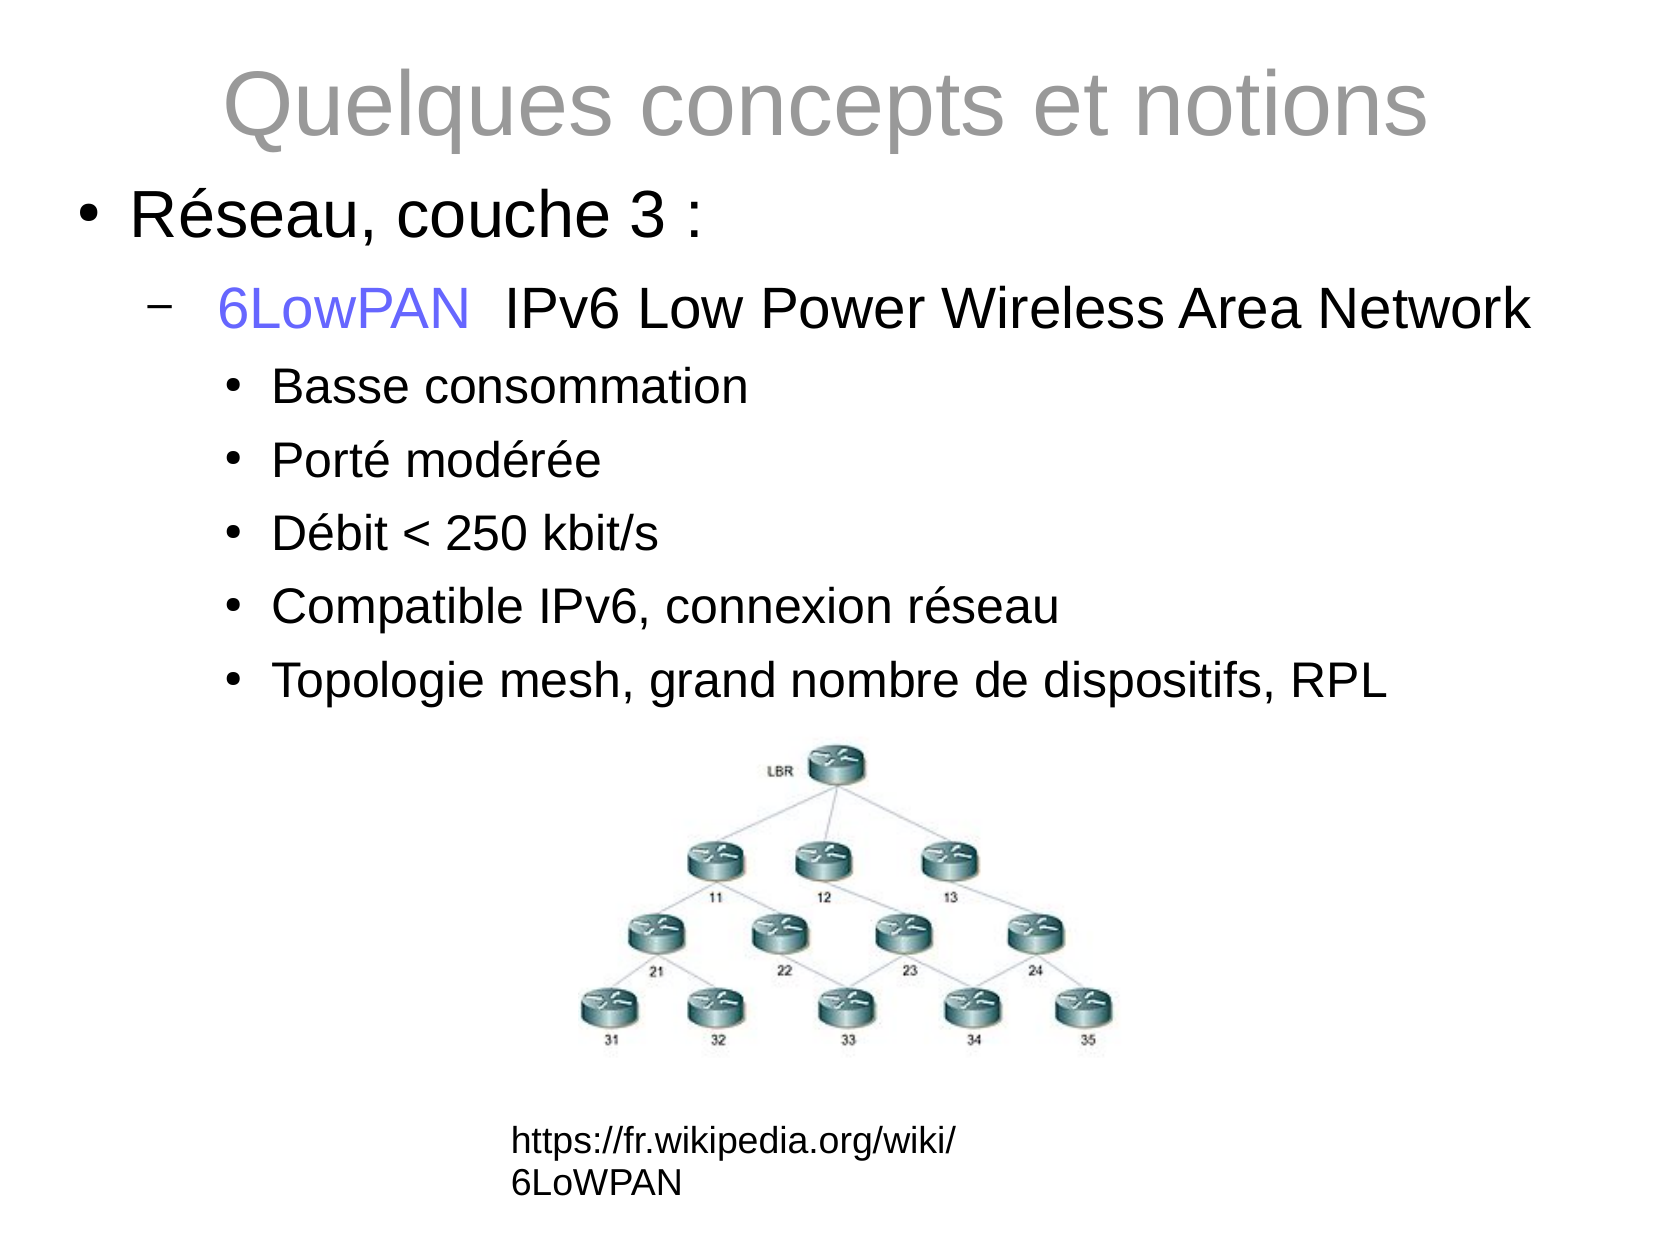

# Quelques concepts et notions
Réseau, couche 3 :
 6LowPAN IPv6 Low Power Wireless Area Network
Basse consommation
Porté modérée
Débit < 250 kbit/s
Compatible IPv6, connexion réseau
Topologie mesh, grand nombre de dispositifs, RPL
https://fr.wikipedia.org/wiki/6LoWPAN